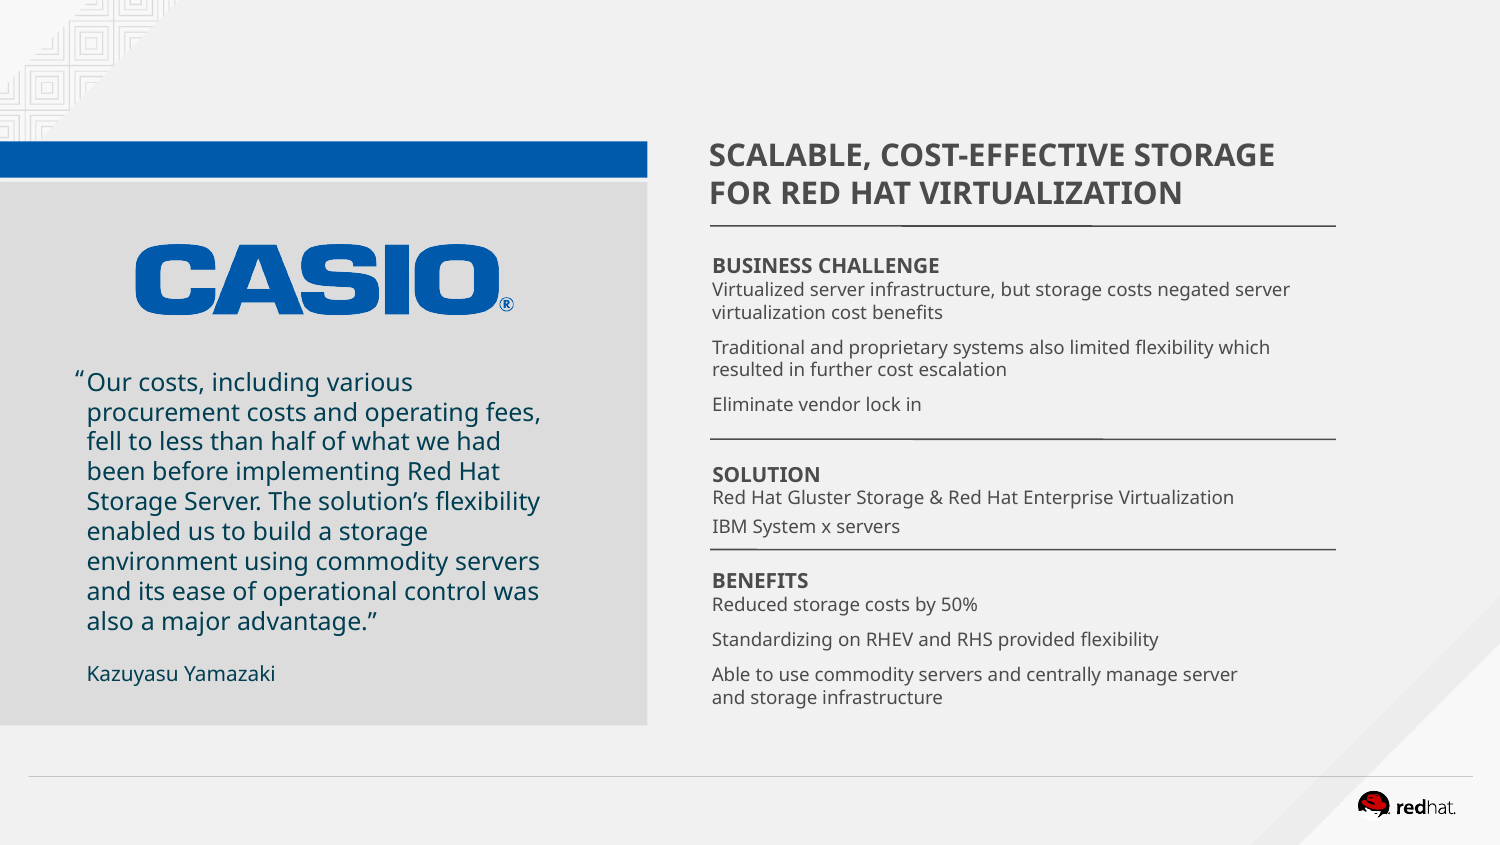

SCALABLE, COST-EFFECTIVE STORAGE FOR RED HAT VIRTUALIZATION
BUSINESS CHALLENGE
Virtualized server infrastructure, but storage costs negated server virtualization cost benefits
Traditional and proprietary systems also limited flexibility which resulted in further cost escalation
Eliminate vendor lock in
Our costs, including various procurement costs and operating fees, fell to less than half of what we had been before implementing Red Hat Storage Server. The solution’s flexibility enabled us to build a storage environment using commodity servers and its ease of operational control was also a major advantage.”
Kazuyasu Yamazaki
“
SOLUTION
Red Hat Gluster Storage & Red Hat Enterprise Virtualization
IBM System x servers
BENEFITS
Reduced storage costs by 50%
Standardizing on RHEV and RHS provided flexibility
Able to use commodity servers and centrally manage server and storage infrastructure